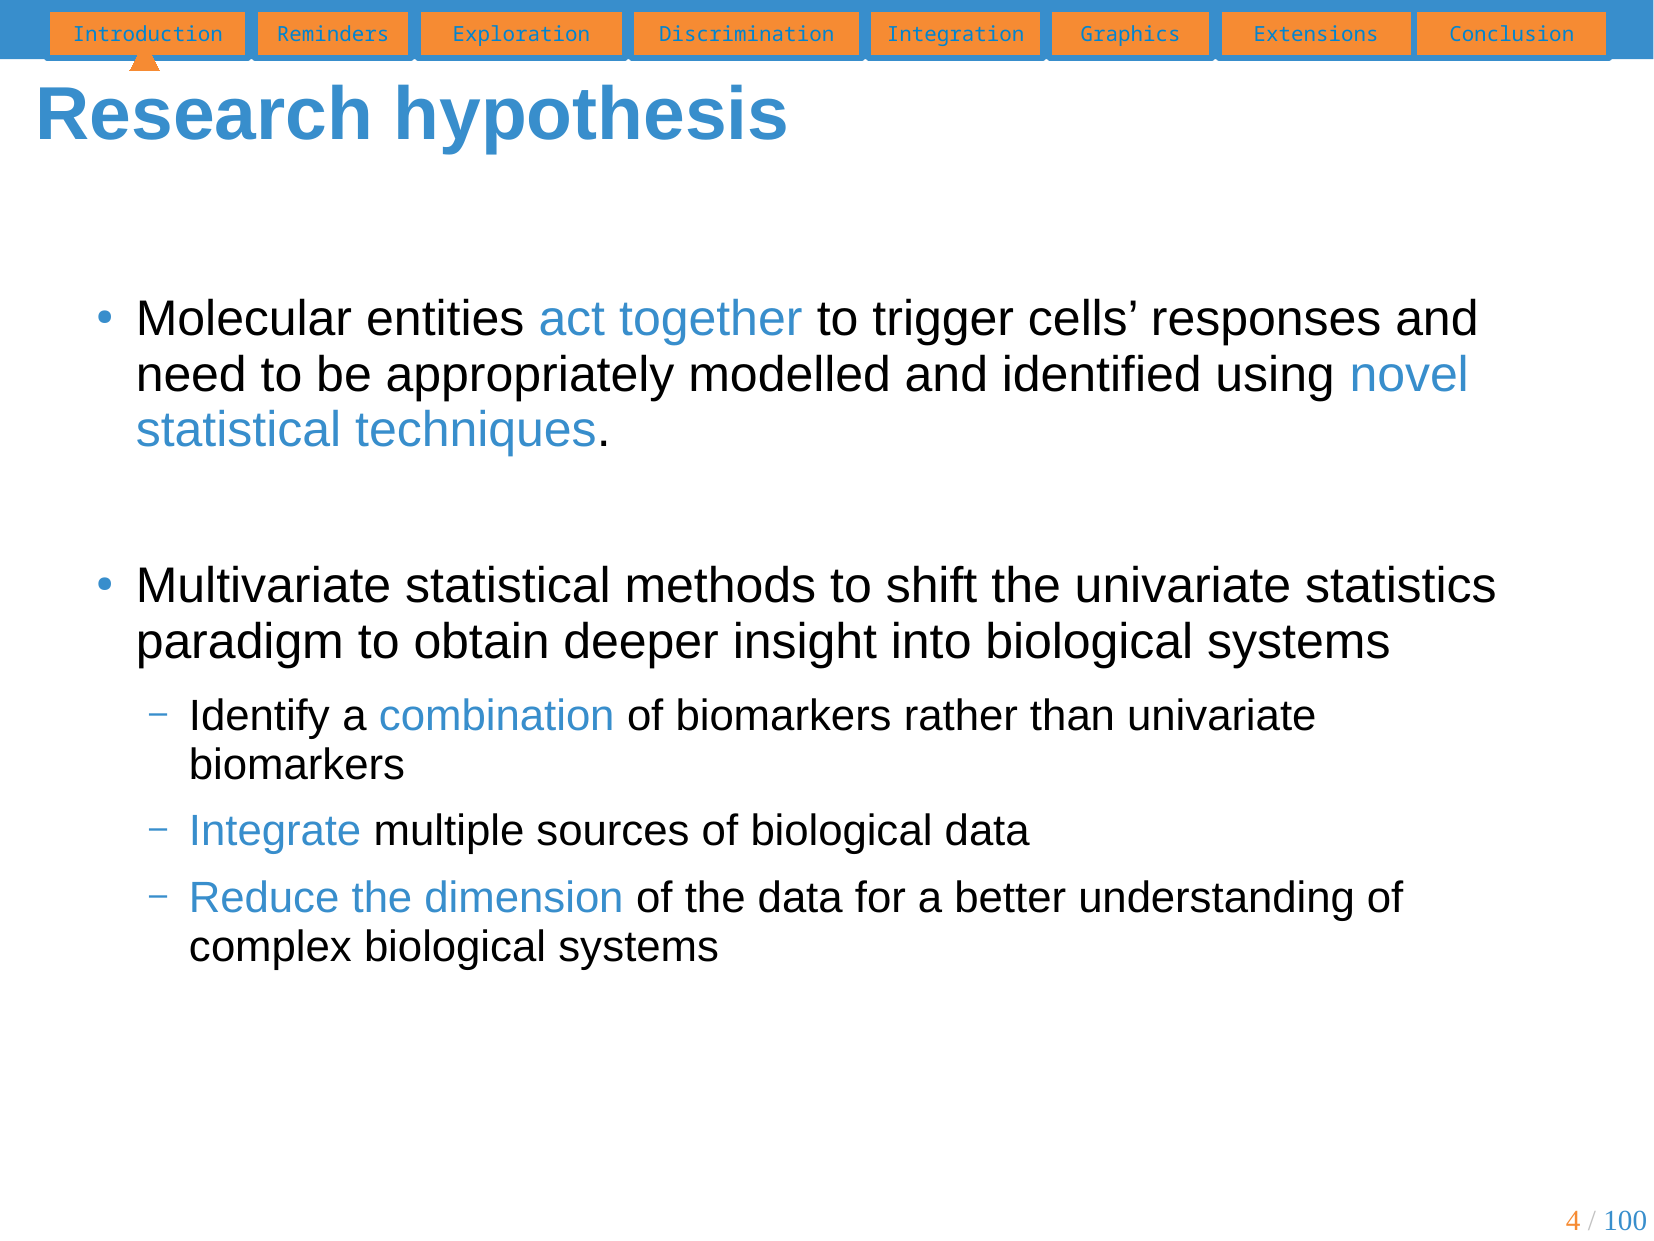

# Research hypothesis
Molecular entities act together to trigger cells’ responses and need to be appropriately modelled and identified using novel statistical techniques.
Multivariate statistical methods to shift the univariate statistics paradigm to obtain deeper insight into biological systems
Identify a combination of biomarkers rather than univariate biomarkers
Integrate multiple sources of biological data
Reduce the dimension of the data for a better understanding of complex biological systems
4